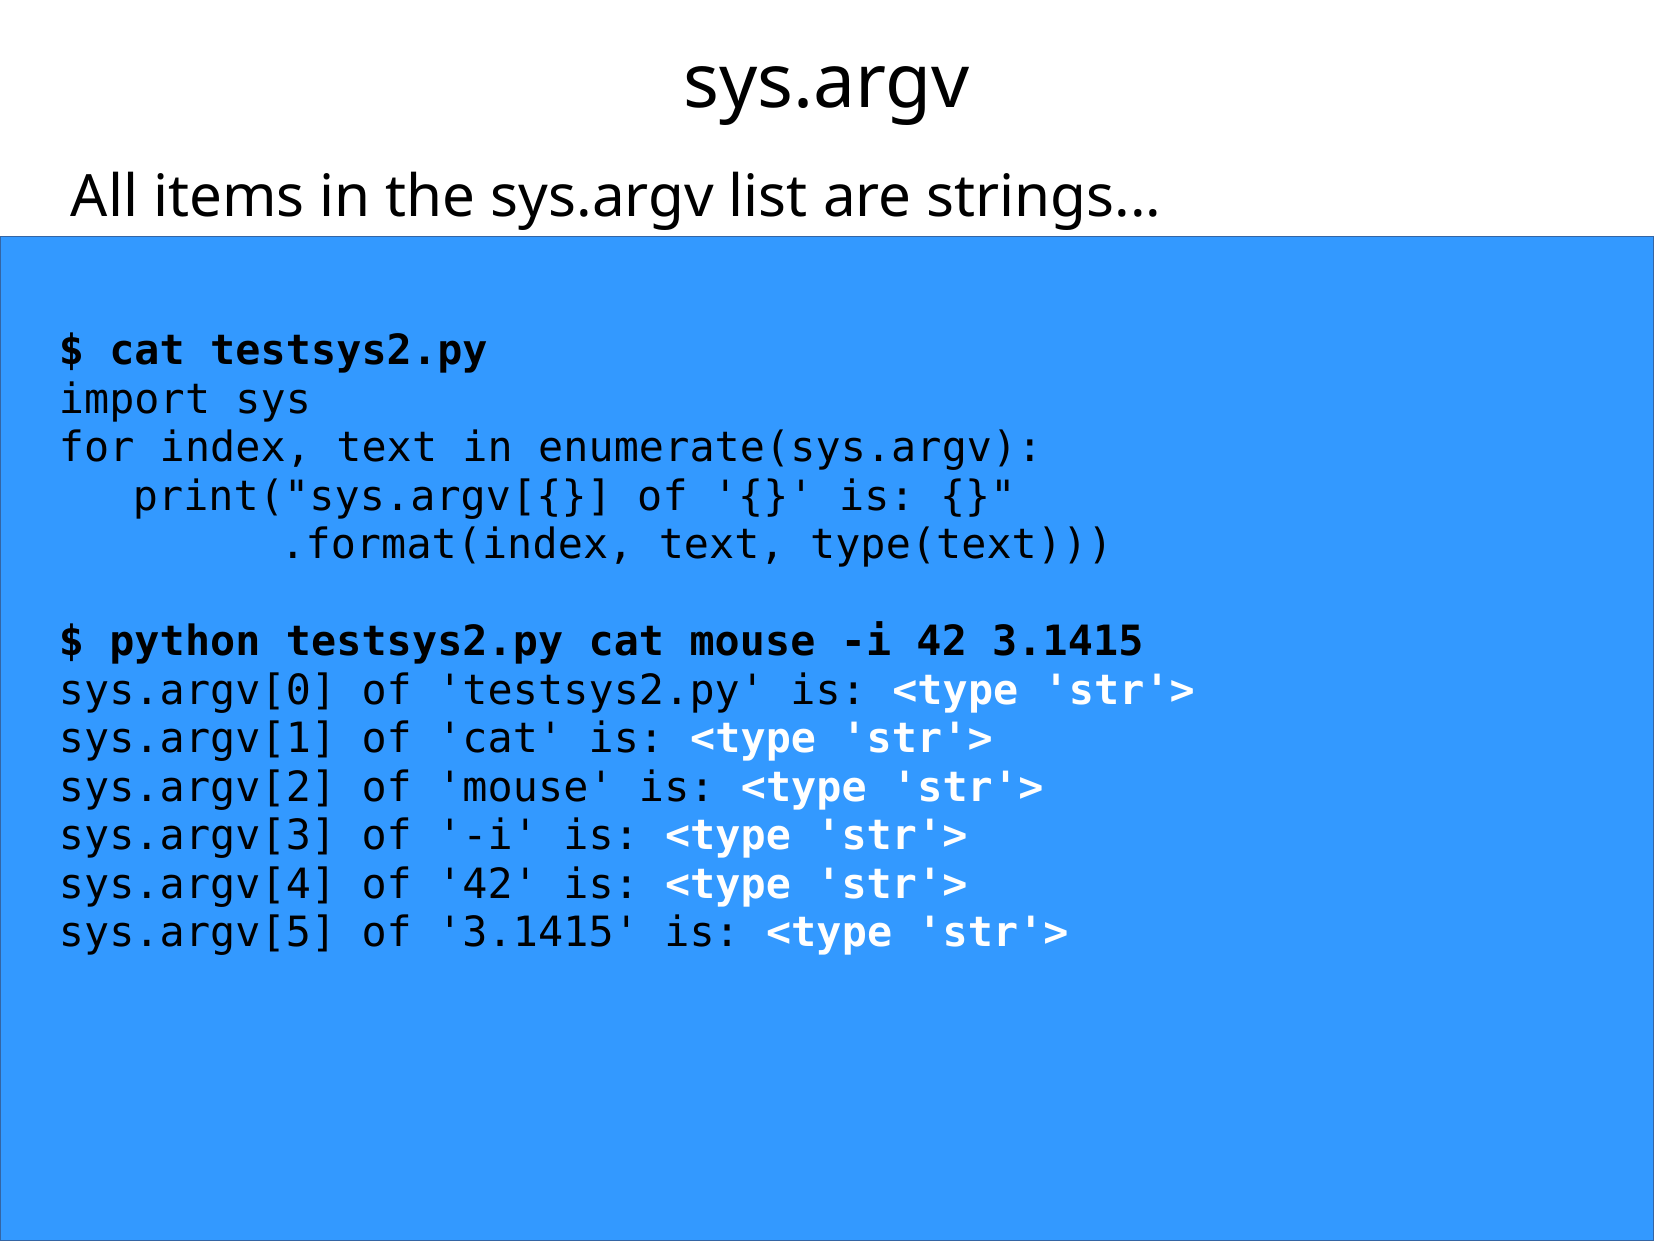

# sys.argv
All items in the sys.argv list are strings...
$ cat testsys2.py
import sys
for index, text in enumerate(sys.argv):
	print("sys.argv[{}] of '{}' is: {}"
			.format(index, text, type(text)))
$ python testsys2.py cat mouse -i 42 3.1415
sys.argv[0] of 'testsys2.py' is: <type 'str'>
sys.argv[1] of 'cat' is: <type 'str'>
sys.argv[2] of 'mouse' is: <type 'str'>
sys.argv[3] of '-i' is: <type 'str'>
sys.argv[4] of '42' is: <type 'str'>
sys.argv[5] of '3.1415' is: <type 'str'>